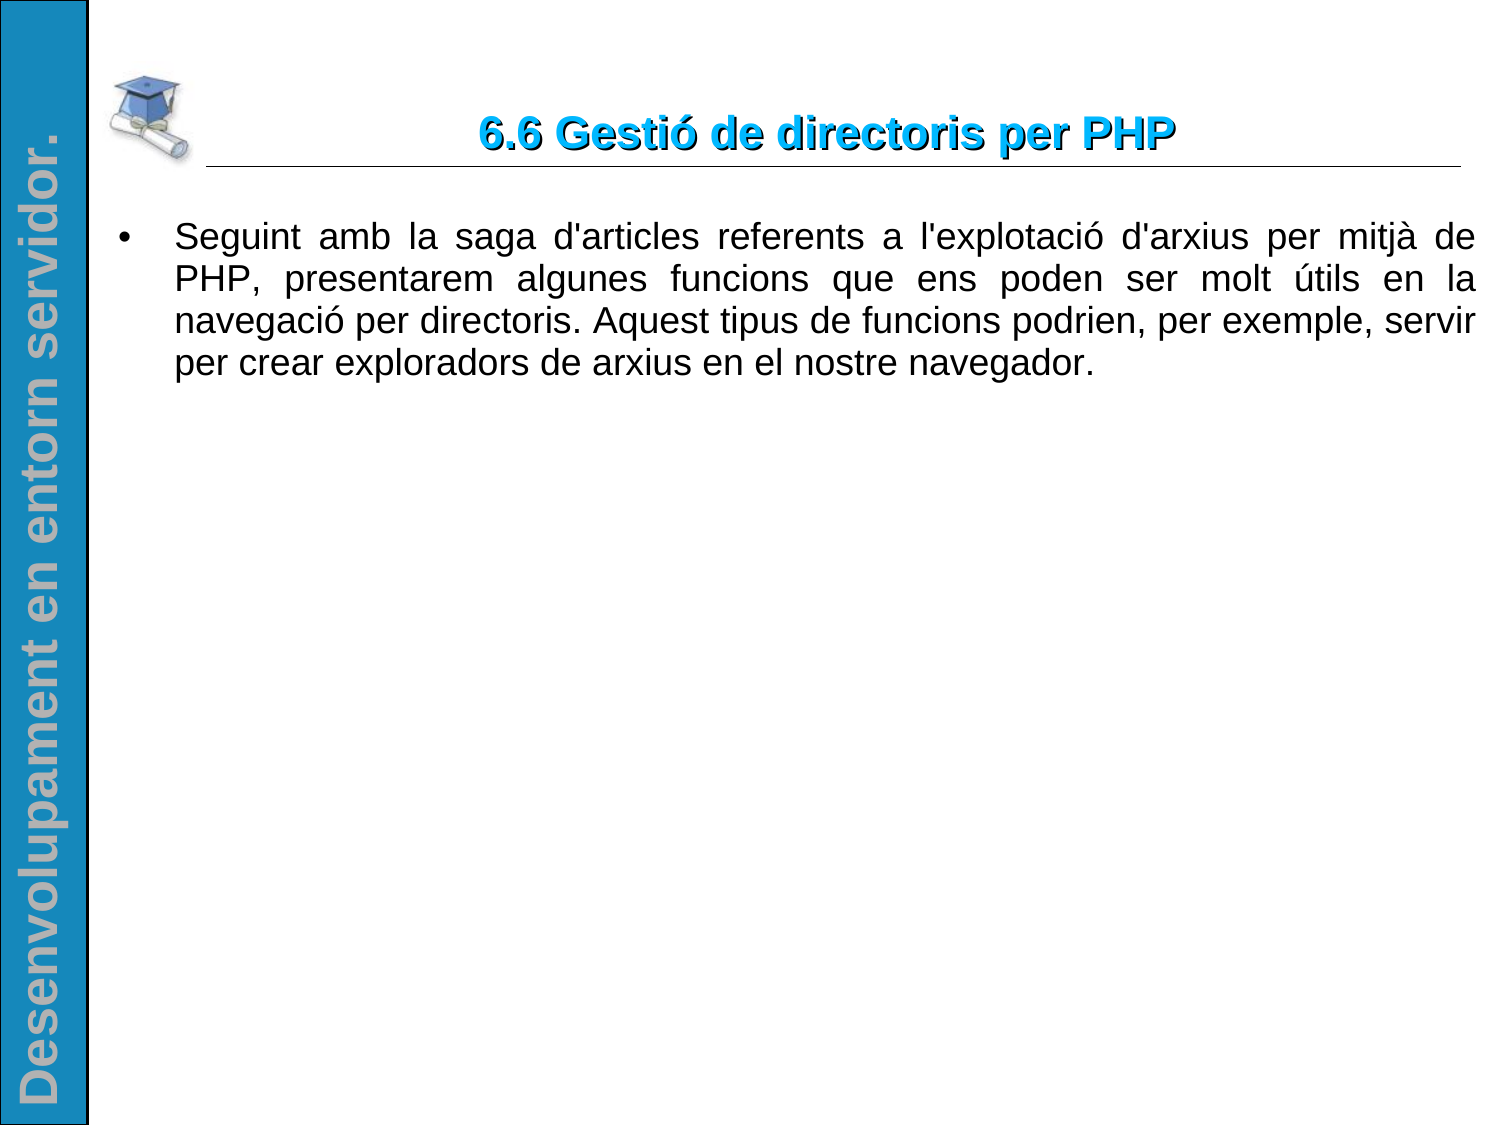

# 6.6 Gestió de directoris per PHP
Seguint amb la saga d'articles referents a l'explotació d'arxius per mitjà de PHP, presentarem algunes funcions que ens poden ser molt útils en la navegació per directoris. Aquest tipus de funcions podrien, per exemple, servir per crear exploradors de arxius en el nostre navegador.